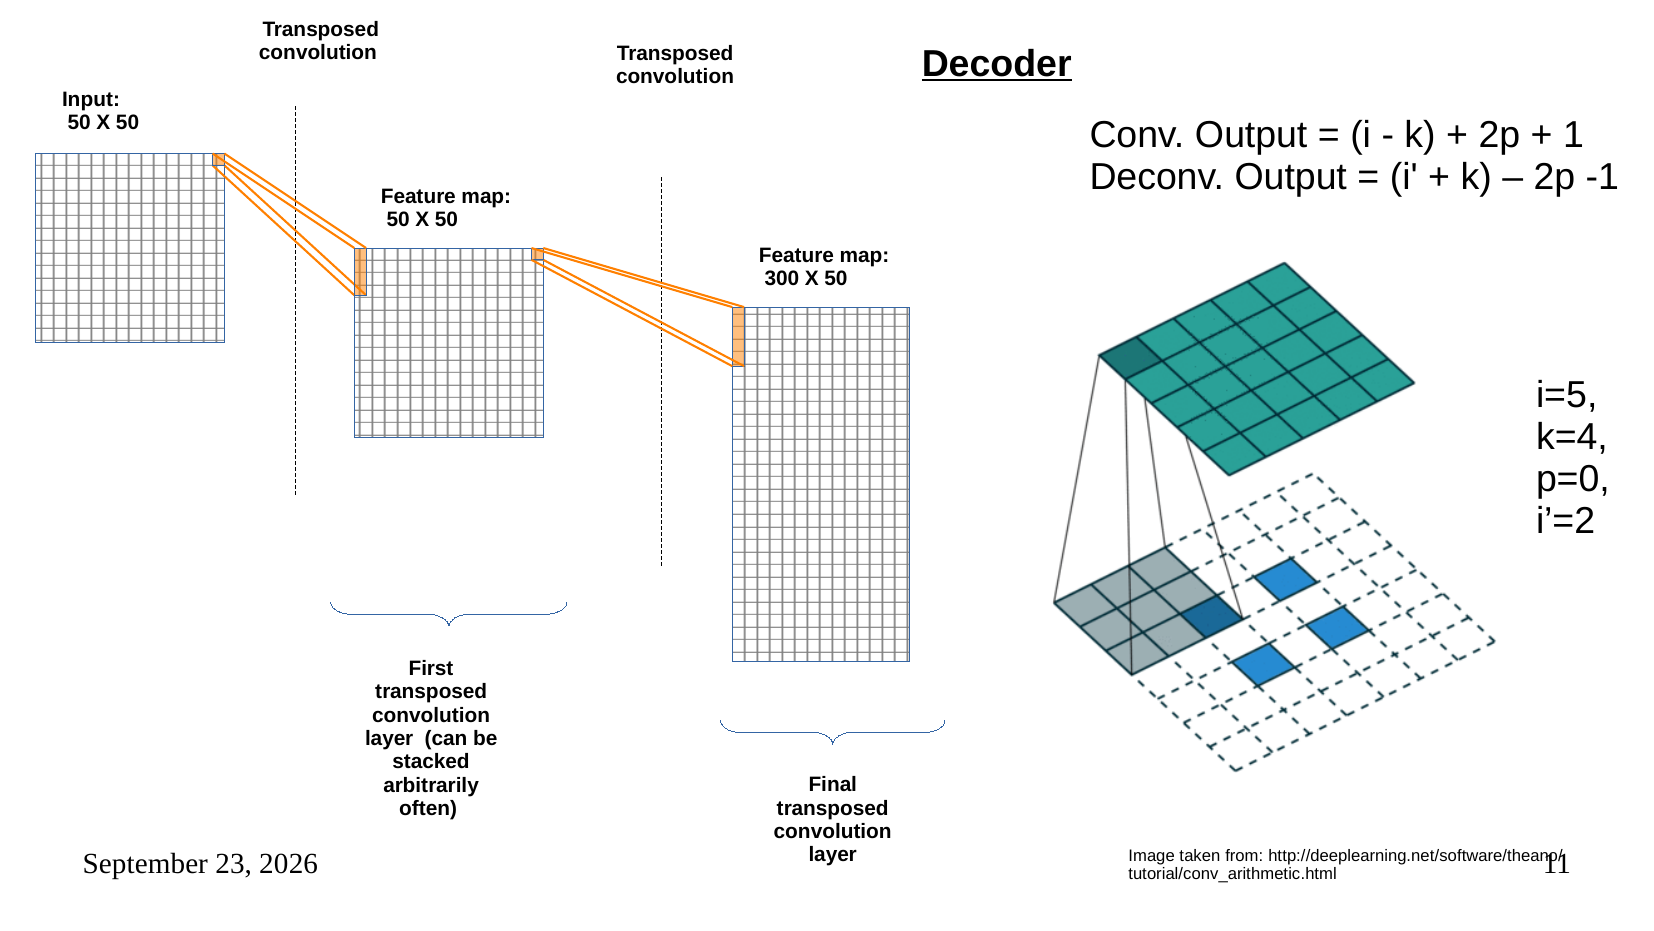

Transposed convolution
Transposed convolution
Decoder
Input:
 50 X 50
Conv. Output = (i - k) + 2p + 1
Deconv. Output = (i' + k) – 2p -1
Feature map:
 50 X 50
Feature map:
 300 X 50
i=5,
k=4,
p=0,
i’=2
First transposed convolution layer (can be stacked arbitrarily often)
Final transposed convolution layer
Image taken from: http://deeplearning.net/software/theano/
tutorial/conv_arithmetic.html
11